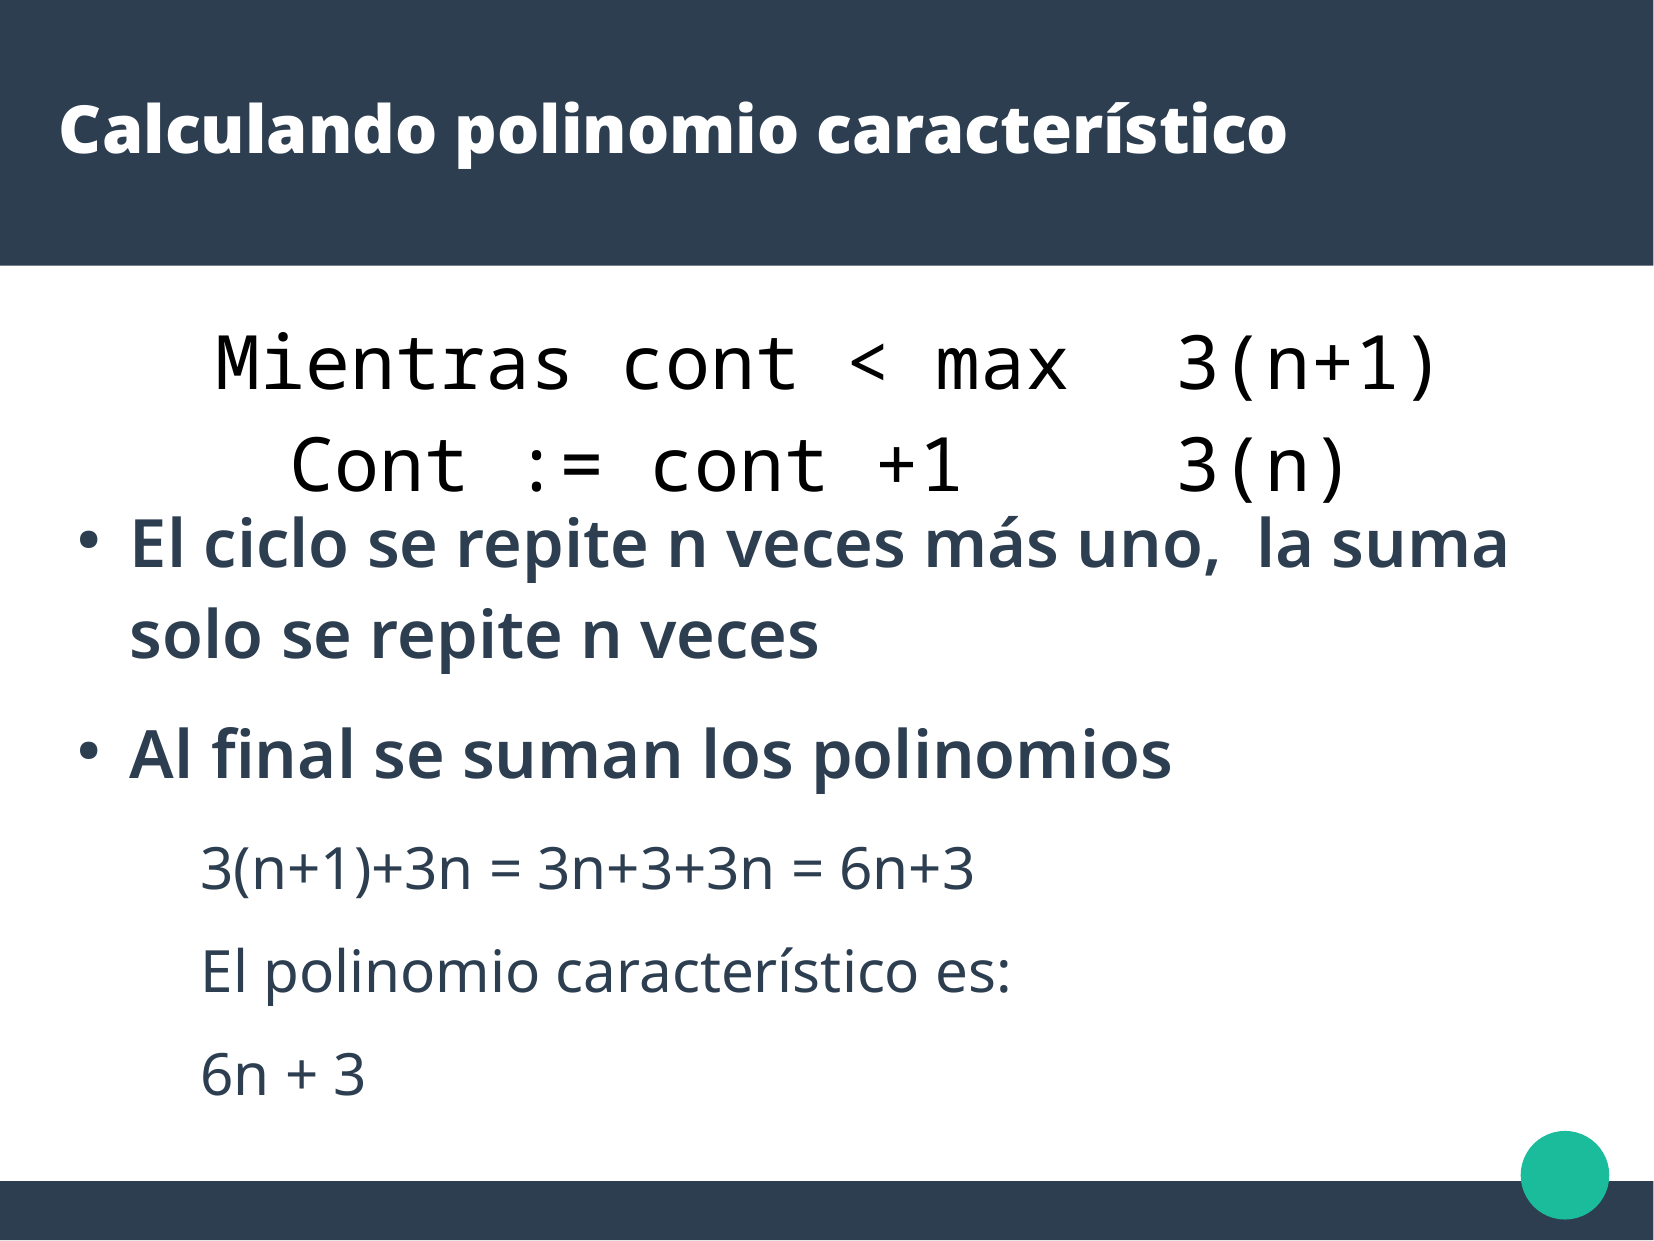

# Calculando polinomio característico
Mientras cont < max		3(n+1)
	Cont := cont +1			3(n)
El ciclo se repite n veces más uno, la suma solo se repite n veces
Al final se suman los polinomios
3(n+1)+3n = 3n+3+3n = 6n+3
El polinomio característico es:
6n + 3